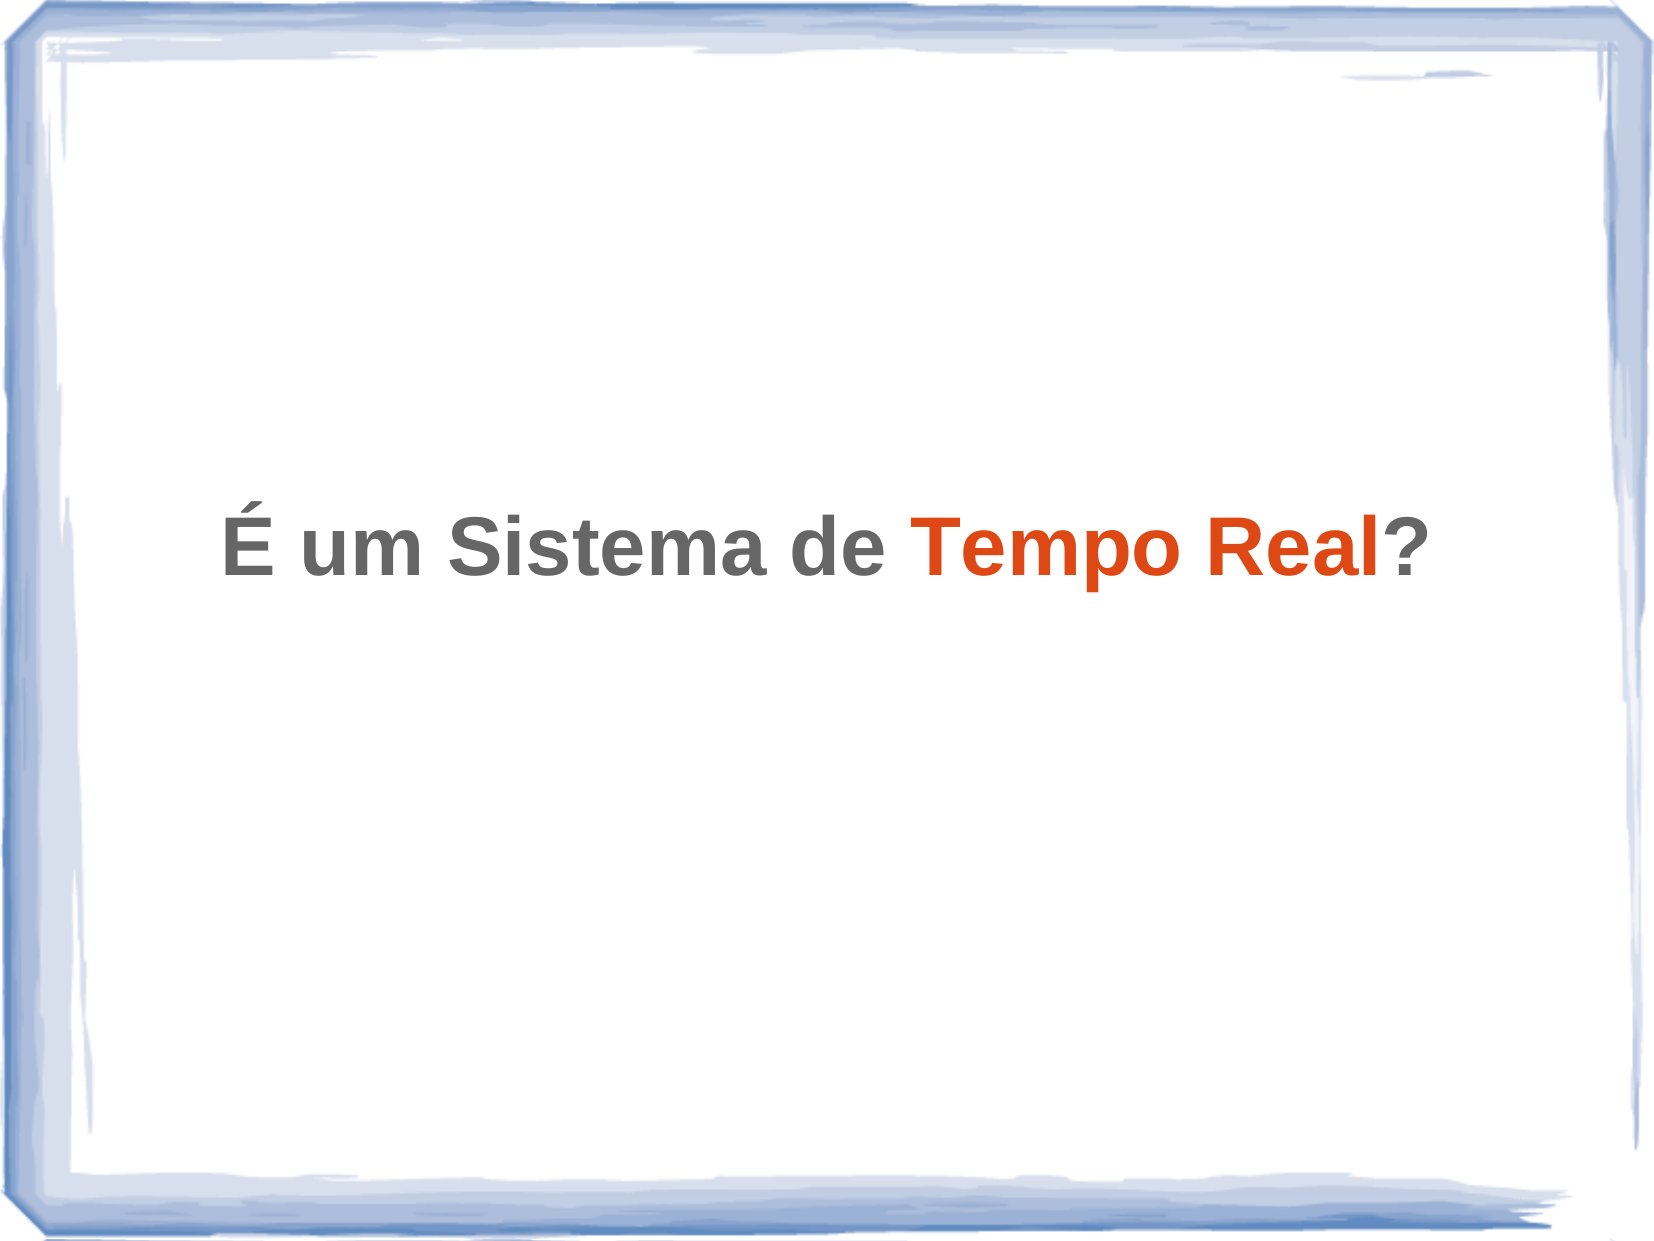

#
É um Sistema de Tempo Real?